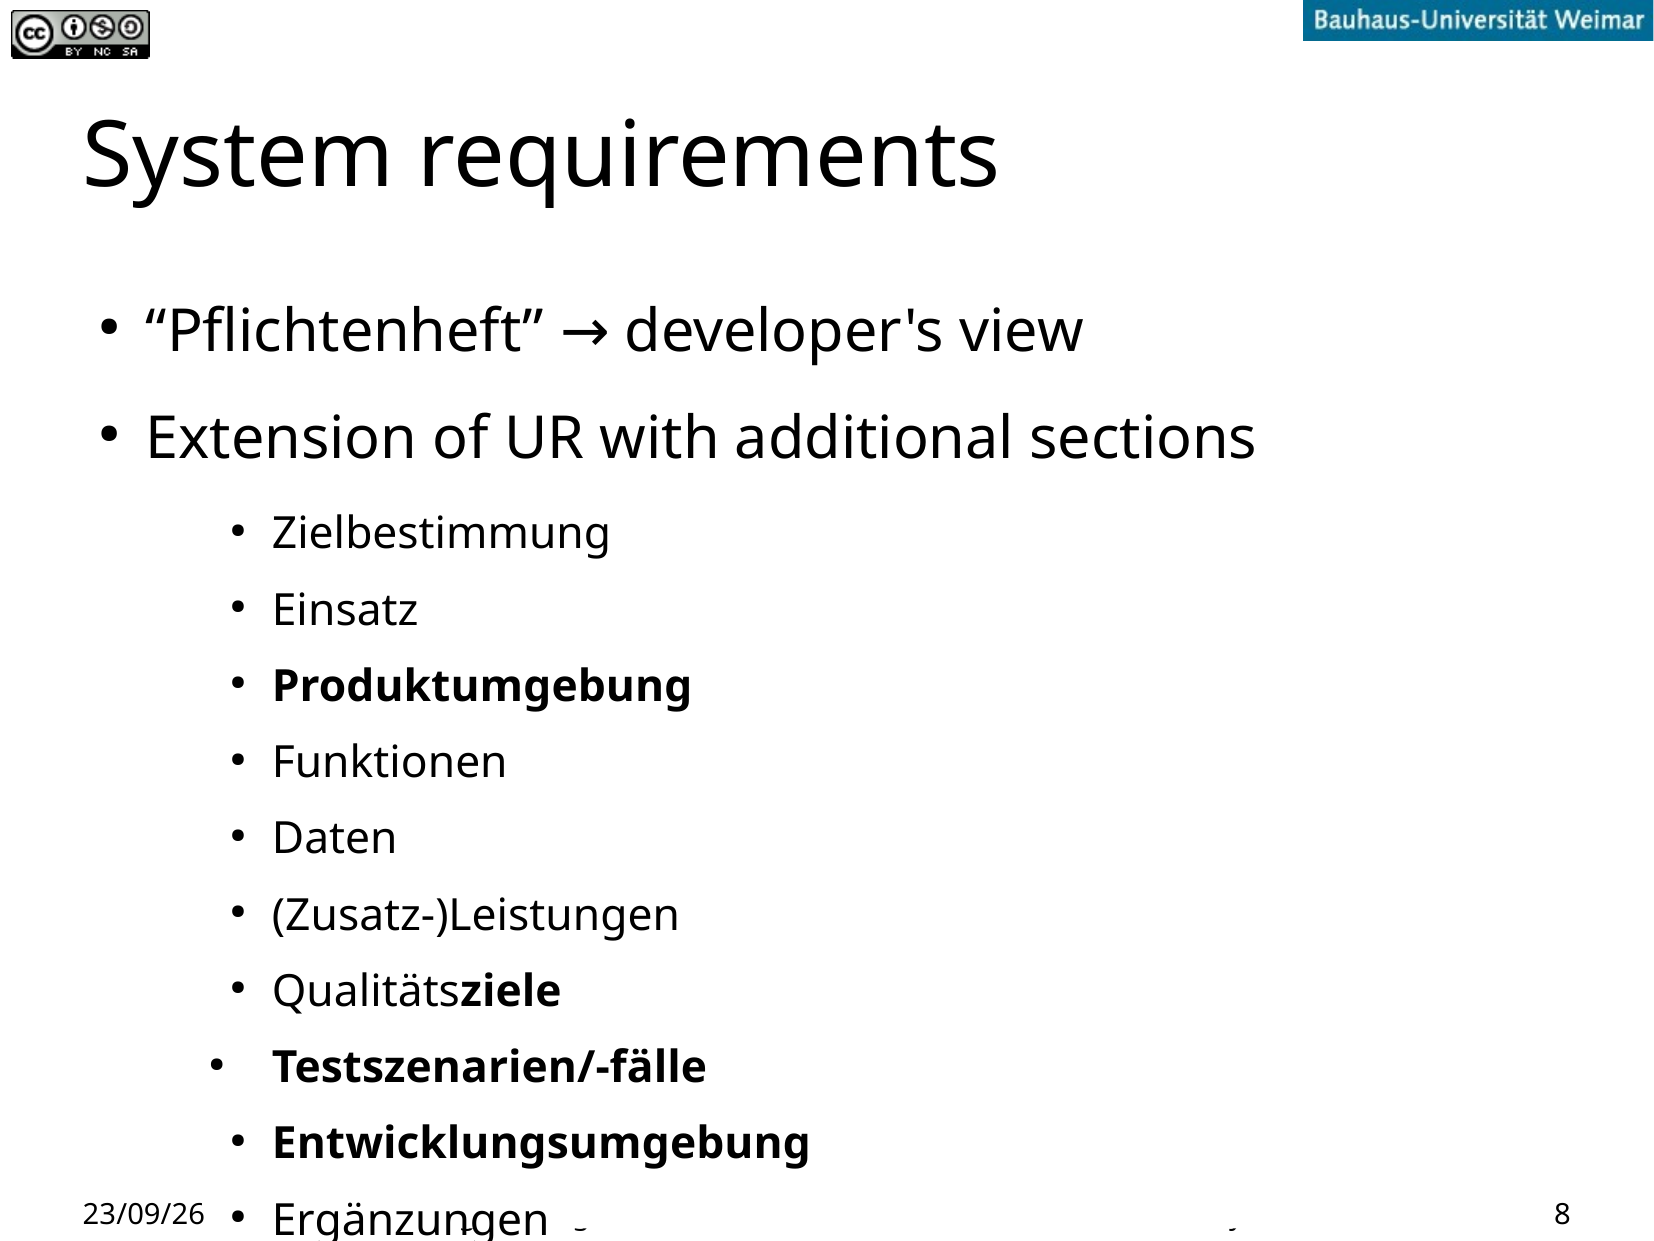

# System requirements
“Pflichtenheft” → developer's view
Extension of UR with additional sections
Zielbestimmung
Einsatz
Produktumgebung
Funktionen
Daten
(Zusatz-)Leistungen
Qualitätsziele
Testszenarien/-fälle
Entwicklungsumgebung
Ergänzungen
Software Engineering - © 2015 Dr. Florian Echtler, Bauhaus University Weimar
8